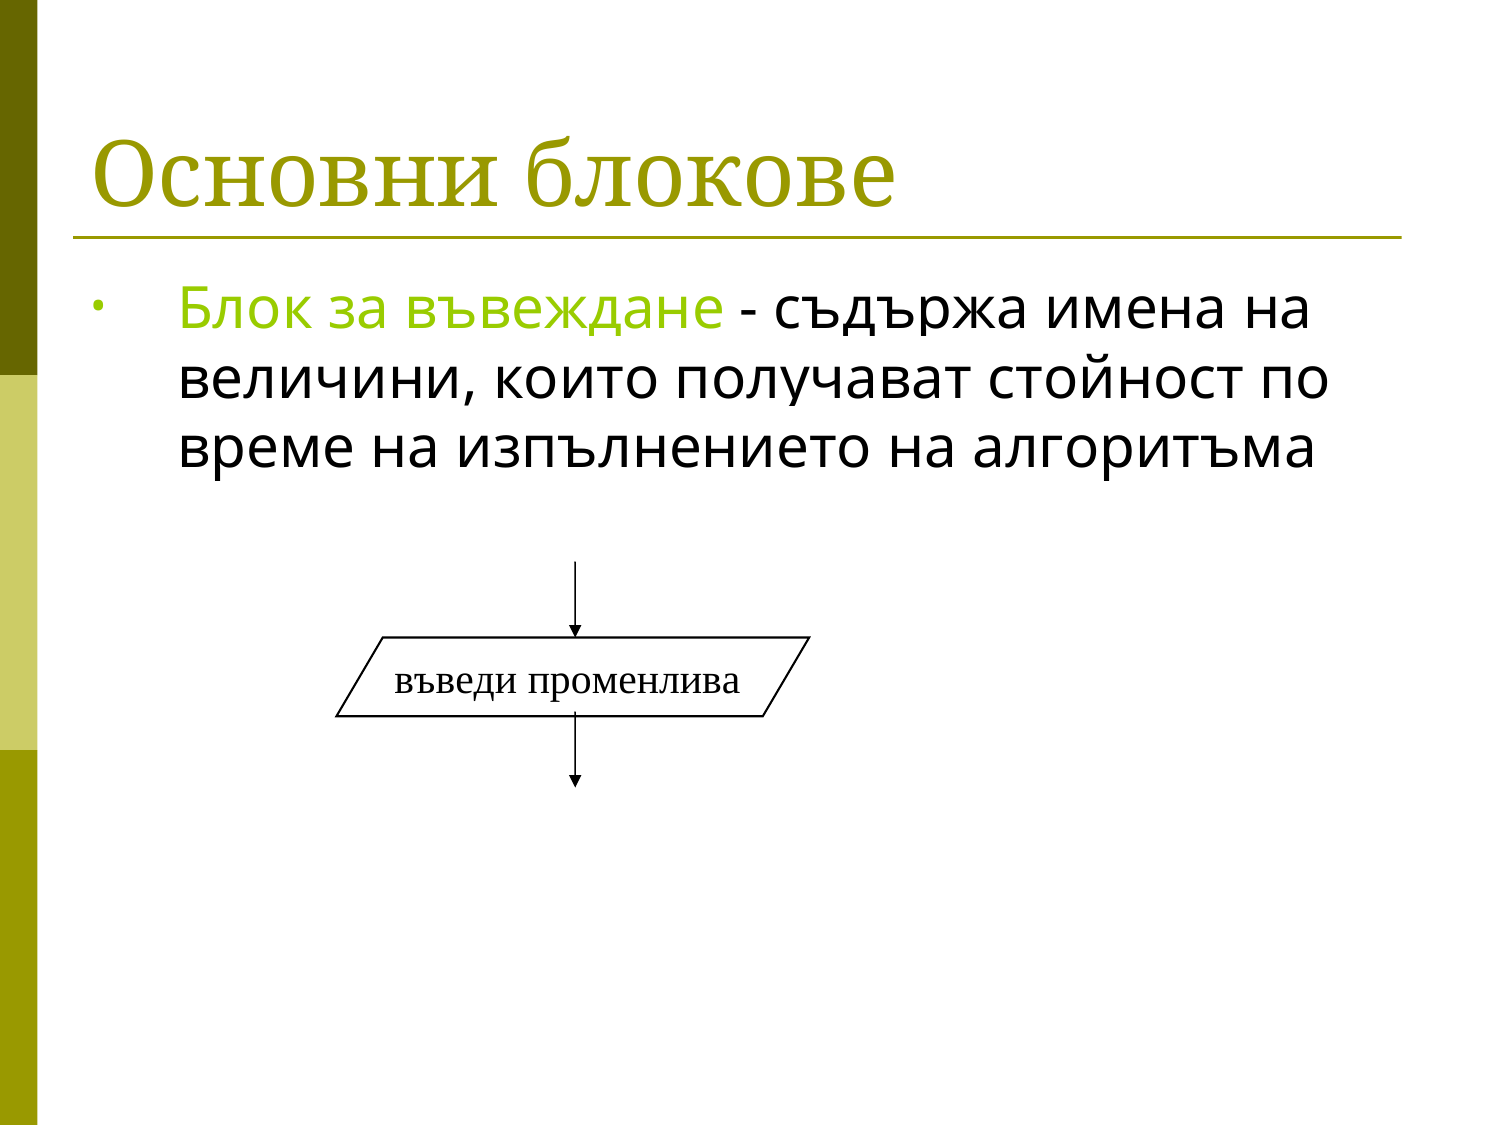

# Основни блокове
Блок за въвеждане - съдържа имена на величини, които получават стойност по време на изпълнението на алгоритъма
въведи променлива